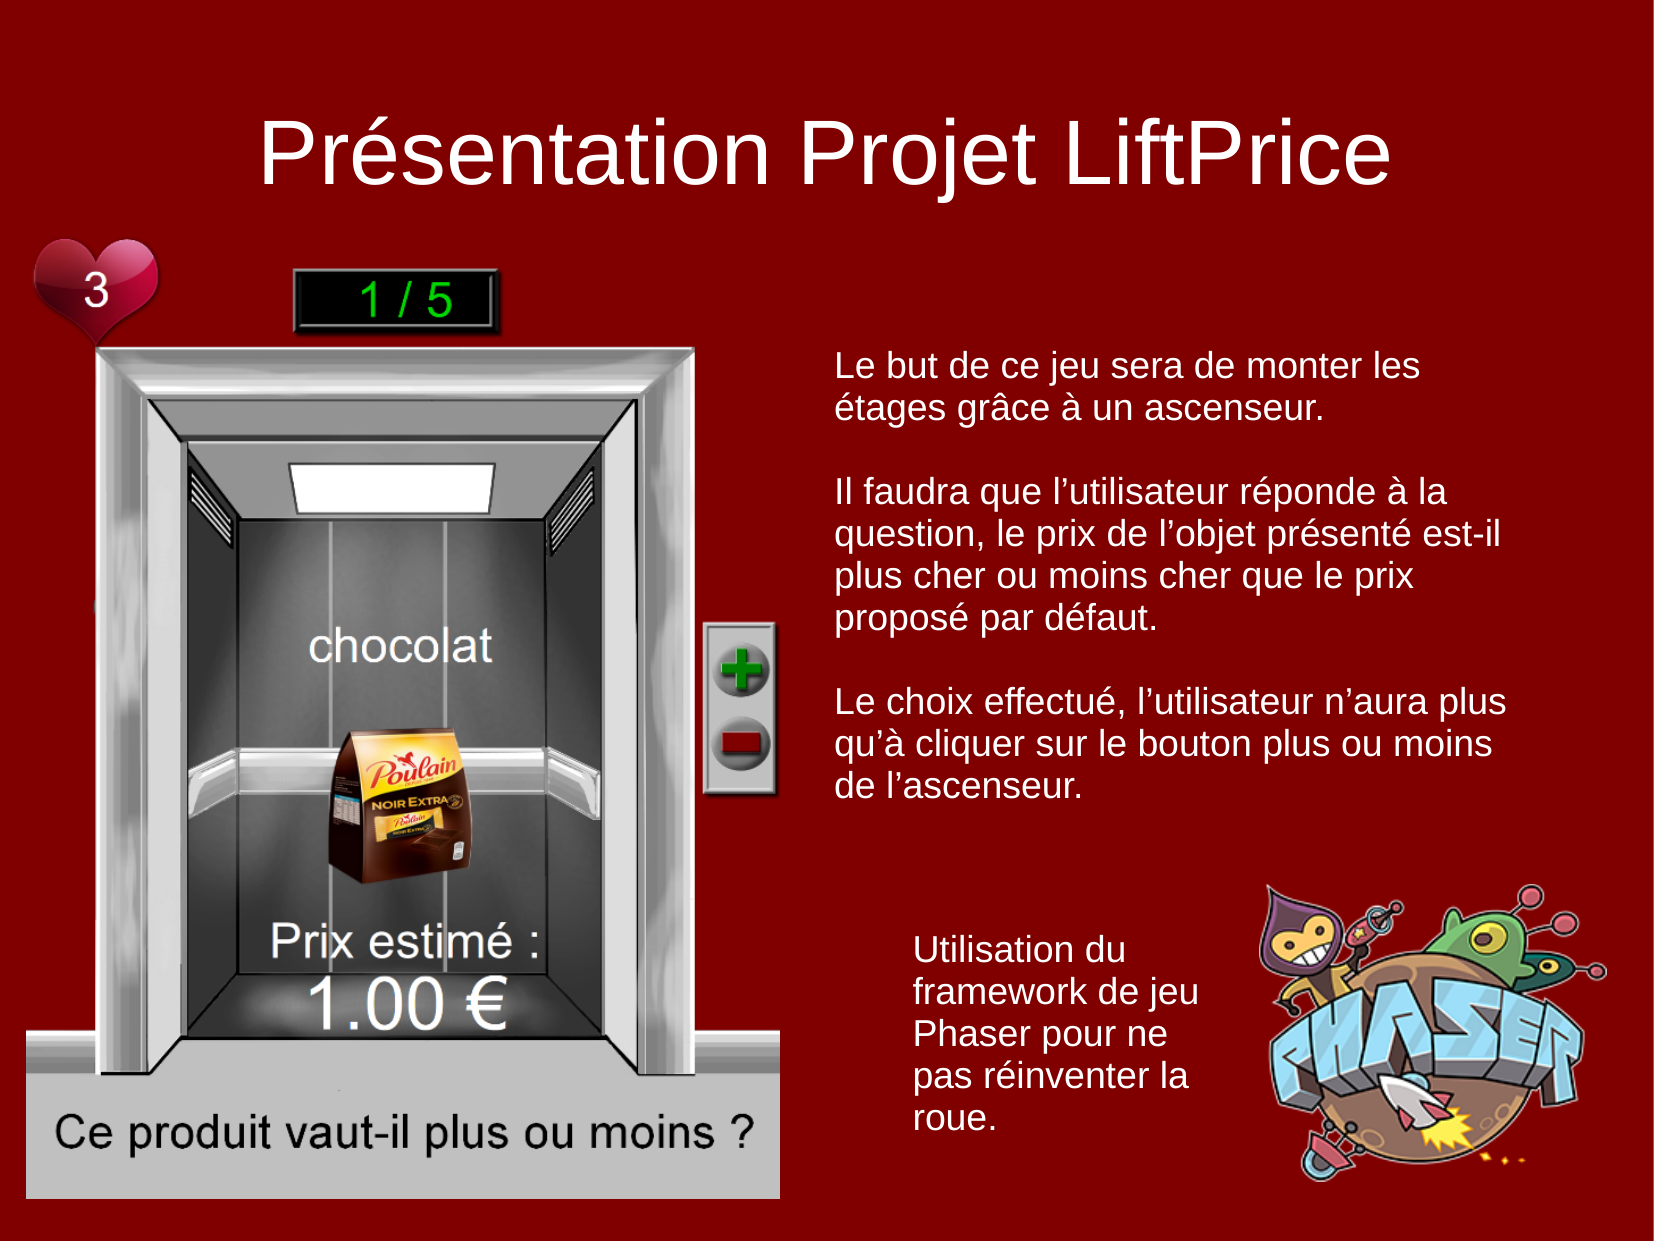

# Présentation Projet LiftPrice
Le but de ce jeu sera de monter les étages grâce à un ascenseur.
Il faudra que l’utilisateur réponde à la question, le prix de l’objet présenté est-il plus cher ou moins cher que le prix proposé par défaut.
Le choix effectué, l’utilisateur n’aura plus qu’à cliquer sur le bouton plus ou moins de l’ascenseur.
Utilisation du framework de jeu Phaser pour ne pas réinventer la roue.